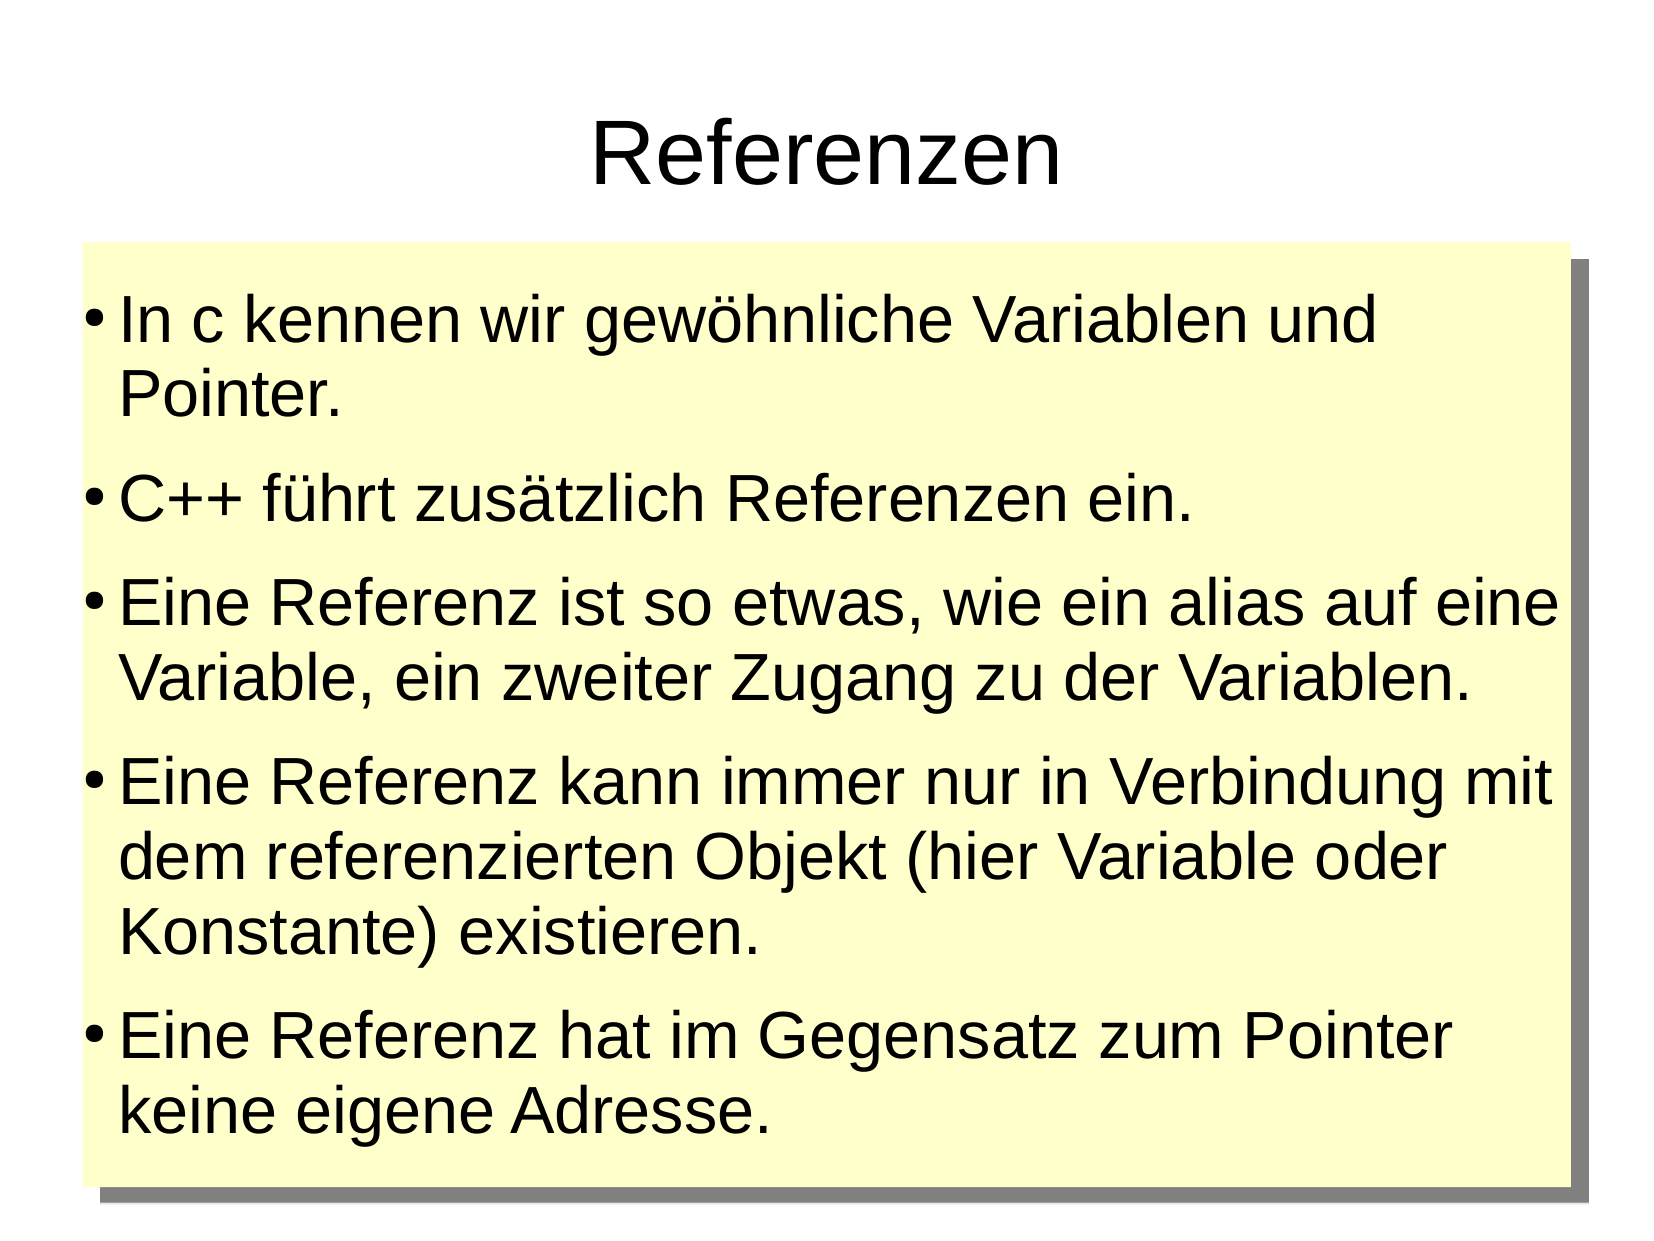

# Referenzen
In c kennen wir gewöhnliche Variablen und Pointer.
C++ führt zusätzlich Referenzen ein.
Eine Referenz ist so etwas, wie ein alias auf eine Variable, ein zweiter Zugang zu der Variablen.
Eine Referenz kann immer nur in Verbindung mit dem referenzierten Objekt (hier Variable oder Konstante) existieren.
Eine Referenz hat im Gegensatz zum Pointer keine eigene Adresse.
1